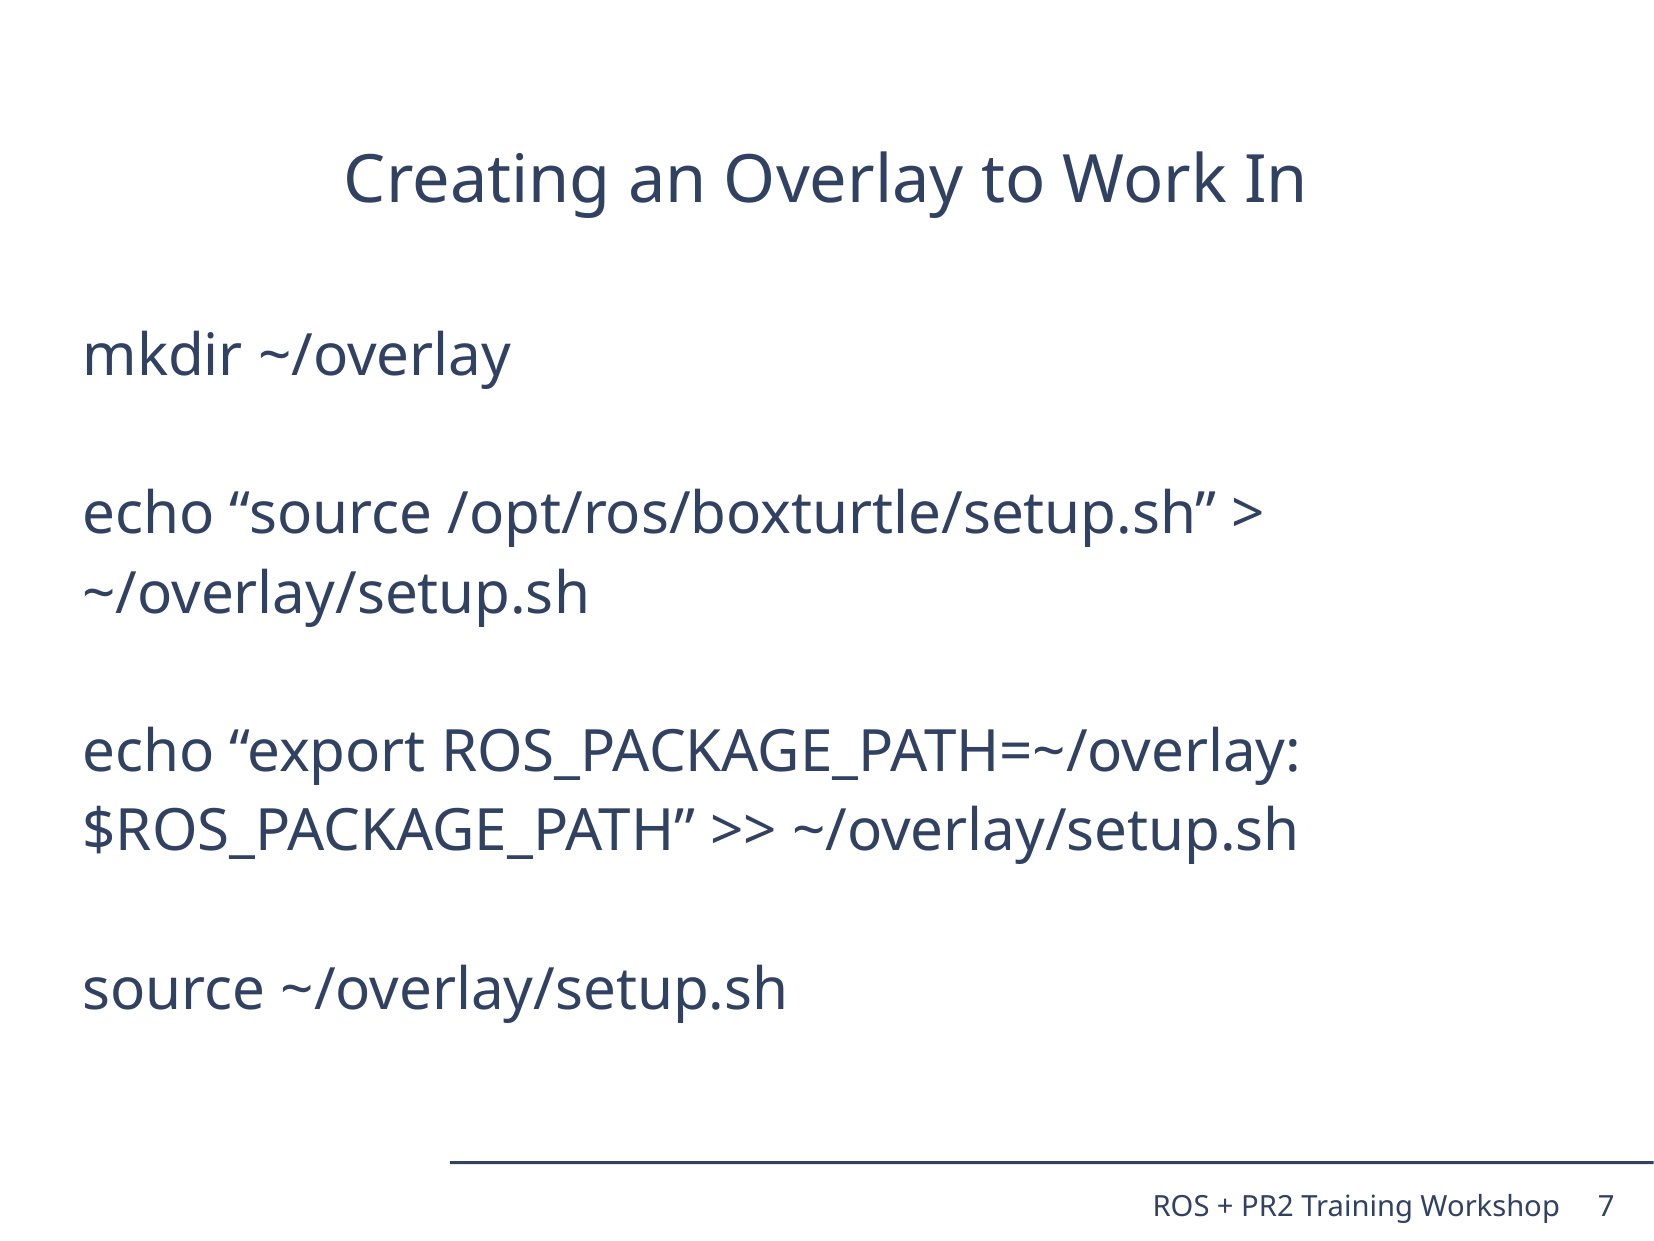

# Creating an Overlay to Work In
mkdir ~/overlay
echo “source /opt/ros/boxturtle/setup.sh” > ~/overlay/setup.sh
echo “export ROS_PACKAGE_PATH=~/overlay:$ROS_PACKAGE_PATH” >> ~/overlay/setup.sh
source ~/overlay/setup.sh